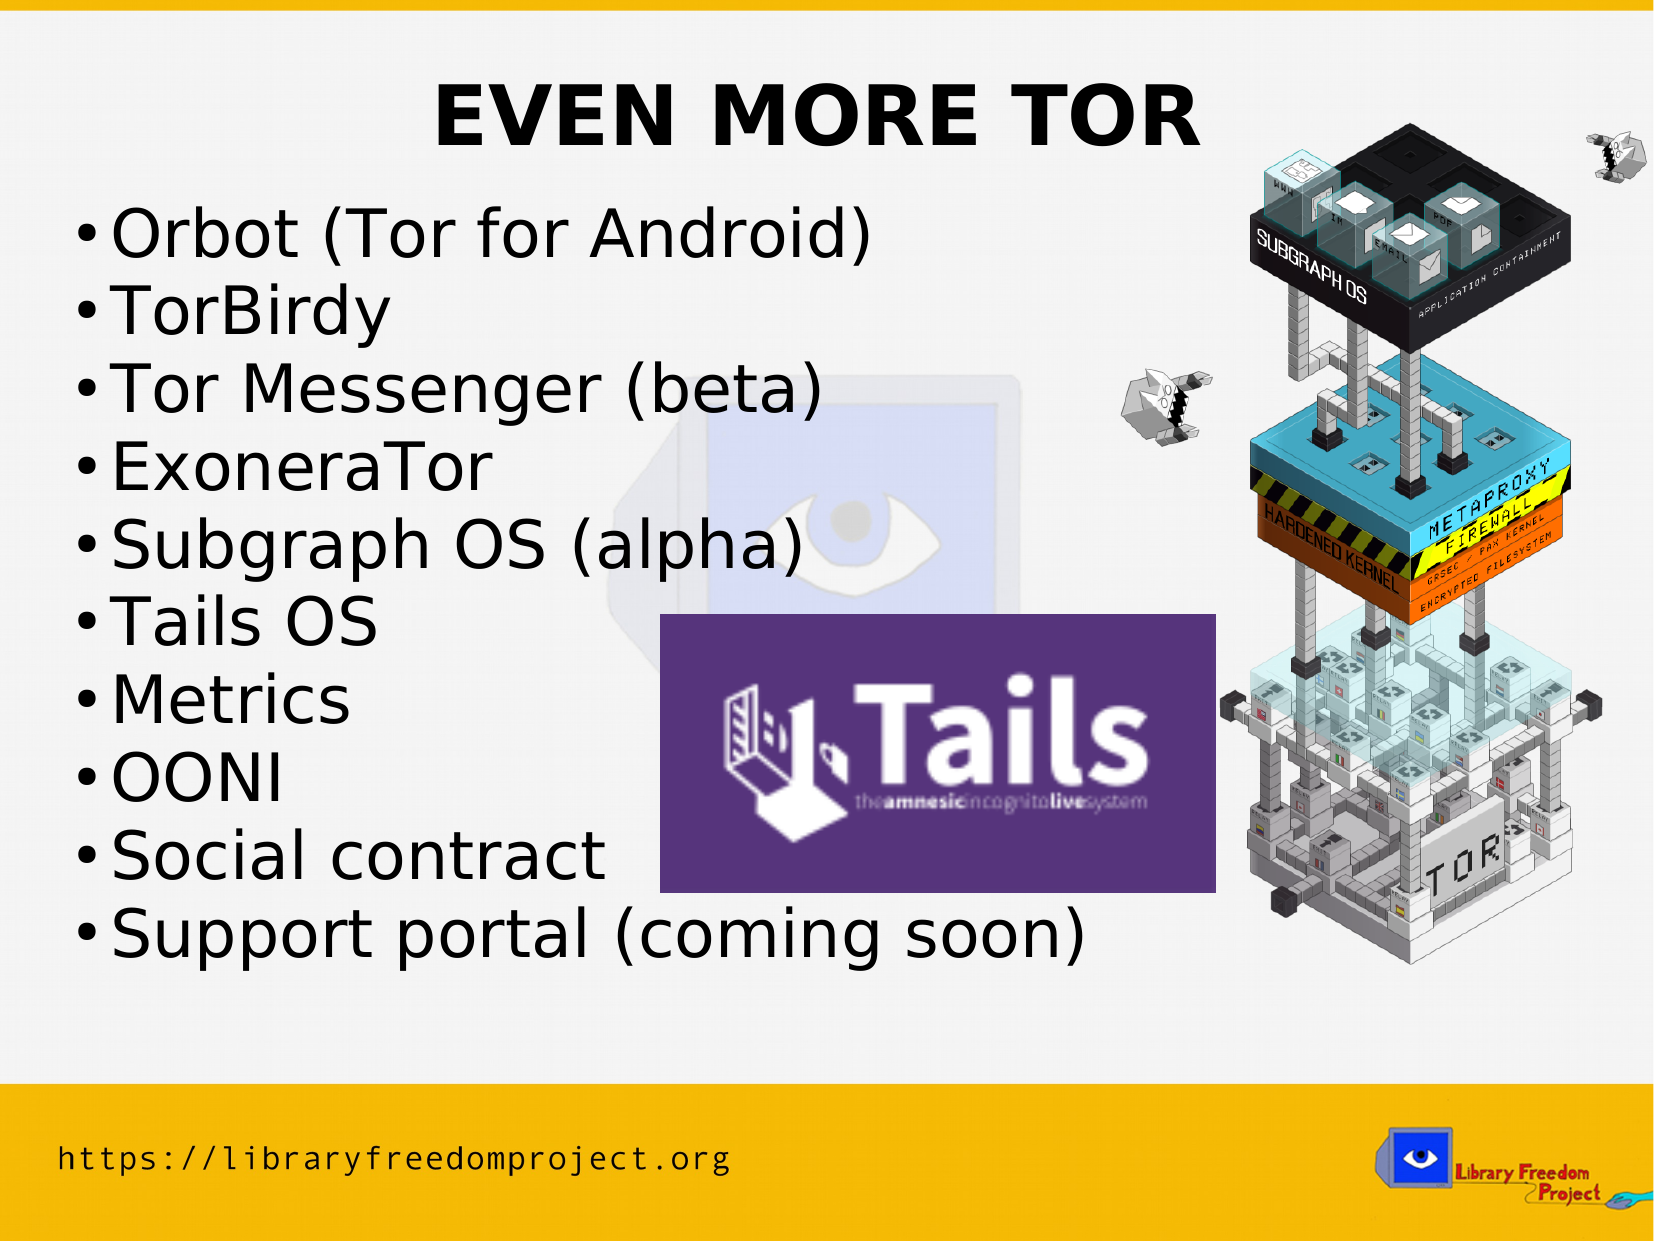

EVEN MORE TOR
Orbot (Tor for Android)
TorBirdy
Tor Messenger (beta)
ExoneraTor
Subgraph OS (alpha)
Tails OS
Metrics
OONI
Social contract
Support portal (coming soon)